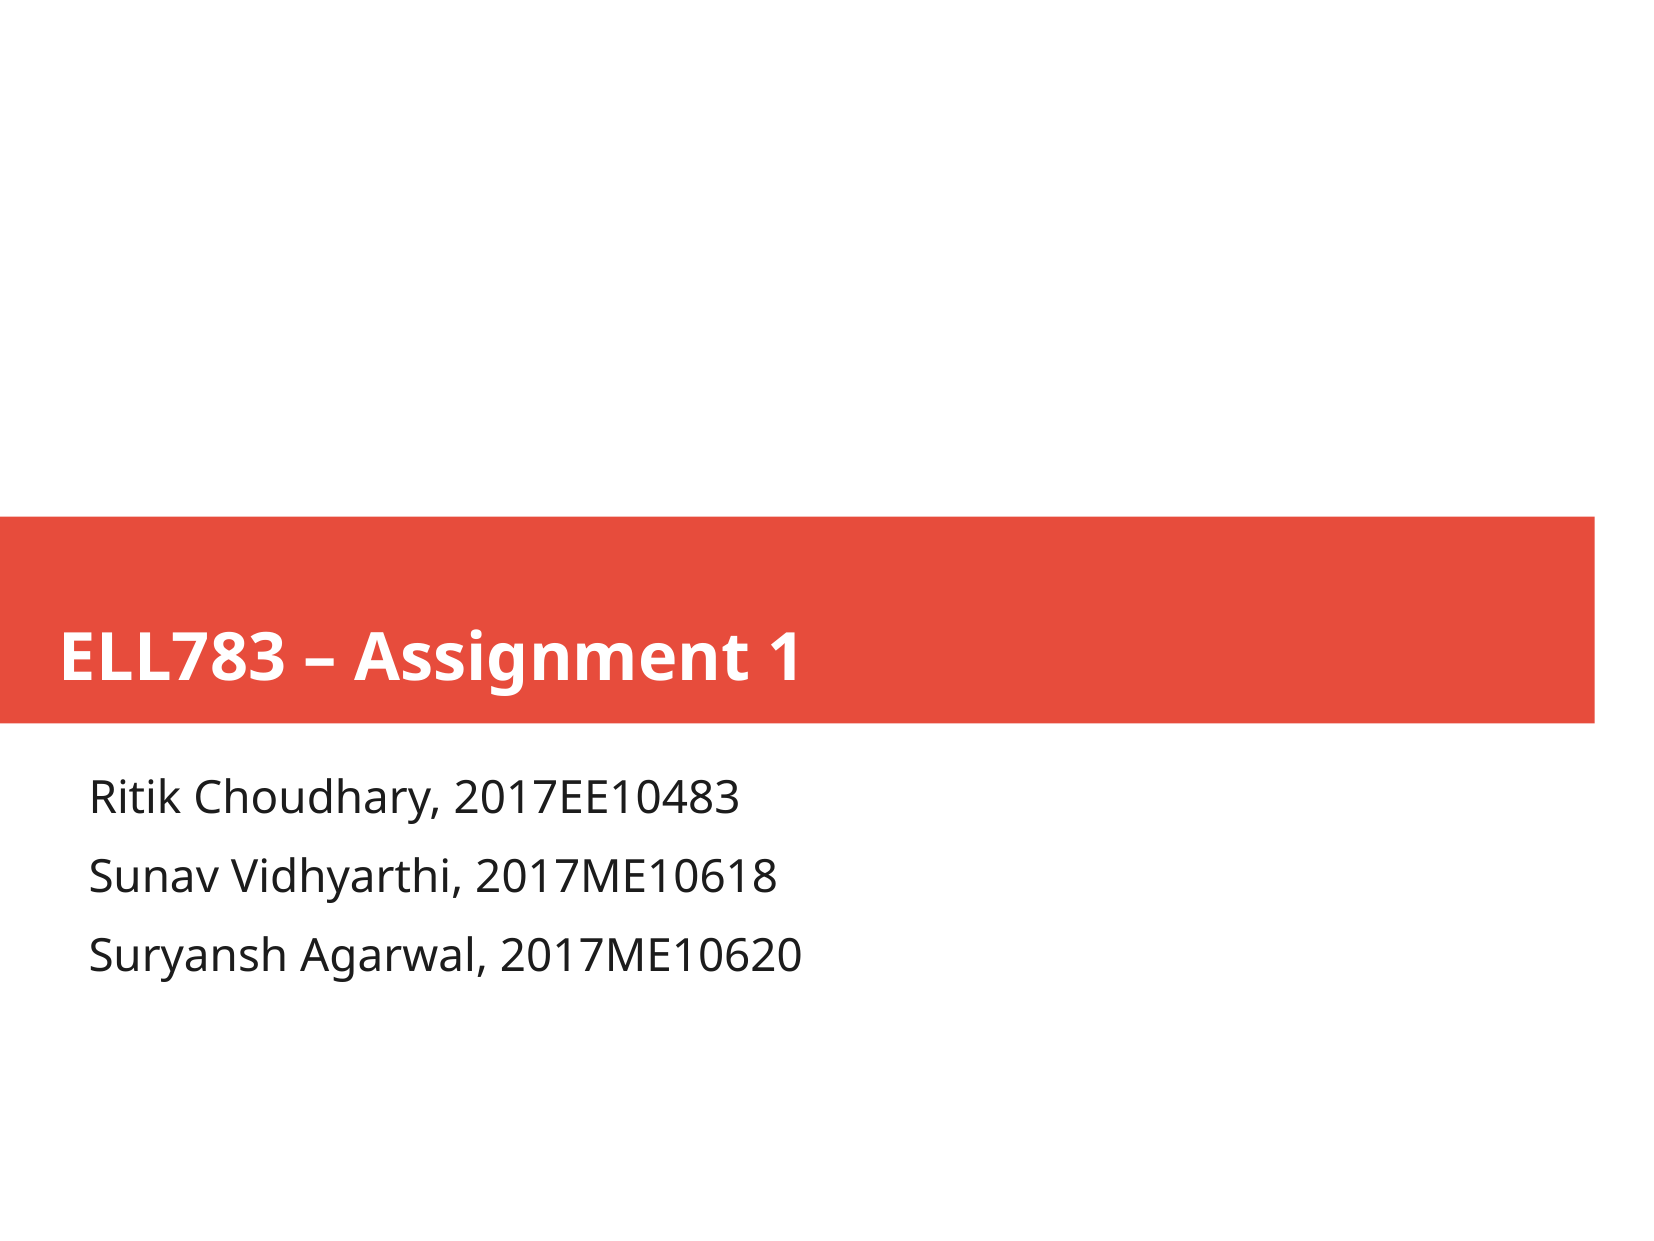

# ELL783 – Assignment 1
Ritik Choudhary, 2017EE10483
Sunav Vidhyarthi, 2017ME10618
Suryansh Agarwal, 2017ME10620